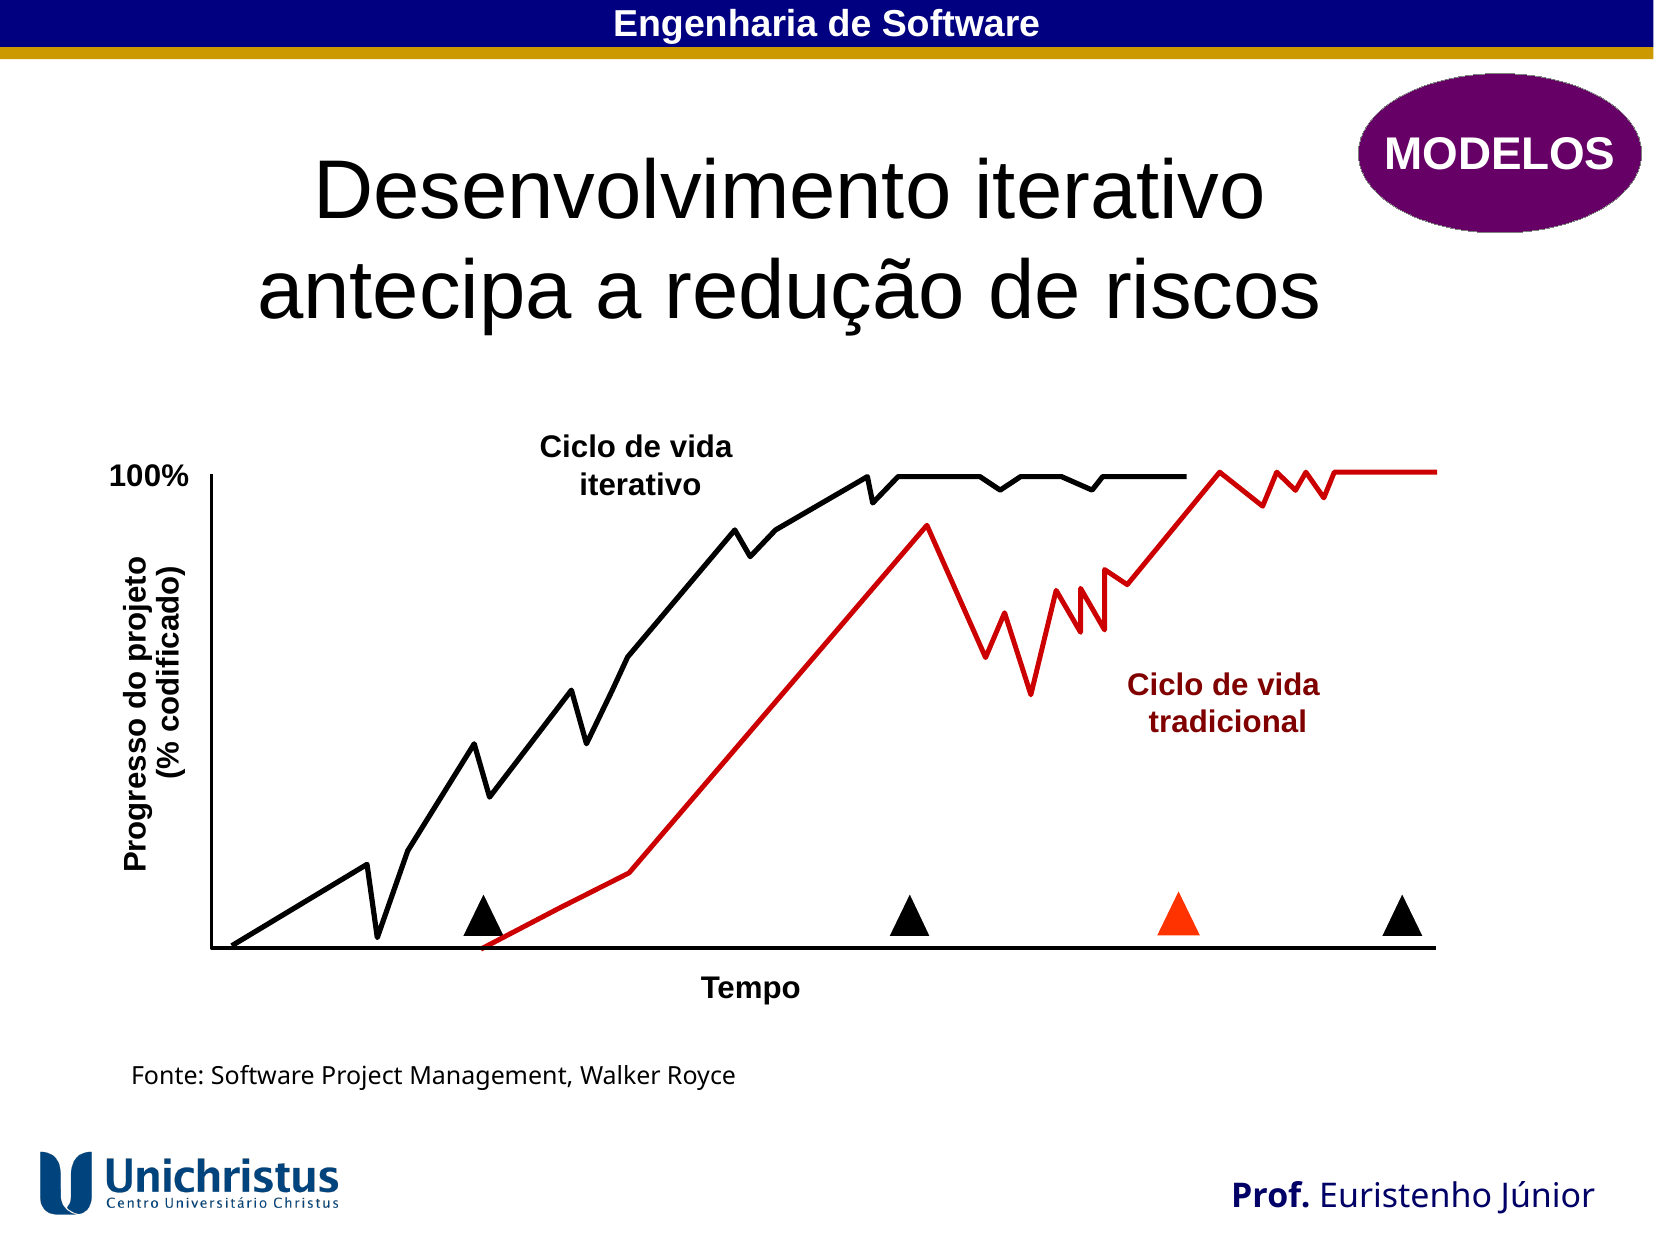

Engenharia de Software
MODELOS
# Desenvolvimento iterativo antecipa a redução de riscos
Ciclo de vida
iterativo
100%
(% codificado)
Ciclo de vida
tradicional
Progresso do projeto
Tempo
Fonte: Software Project Management, Walker Royce
Prof. Euristenho Júnior